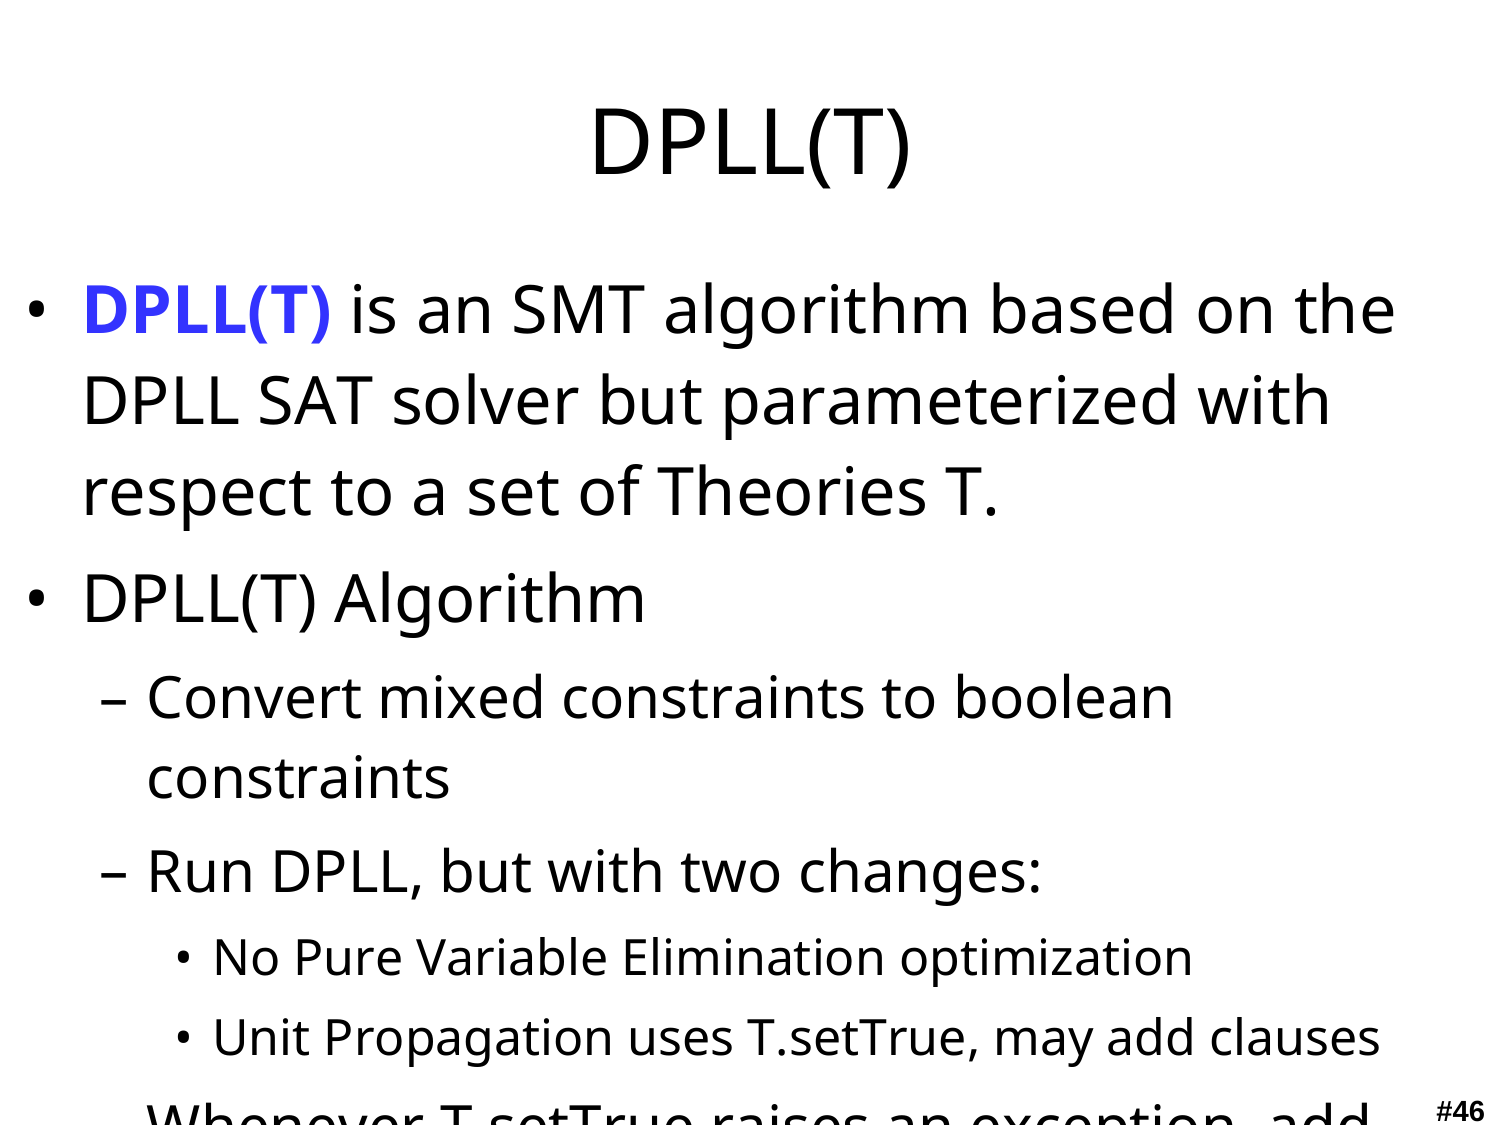

# DPLL(T)
DPLL(T) is an SMT algorithm based on the DPLL SAT solver but parameterized with respect to a set of Theories T.
DPLL(T) Algorithm
Convert mixed constraints to boolean constraints
Run DPLL, but with two changes:
No Pure Variable Elimination optimization
Unit Propagation uses T.setTrue, may add clauses
Whenever T.setTrue raises an exception, add the negation of the explanation to the constraints (homework #3 coding hint)
46